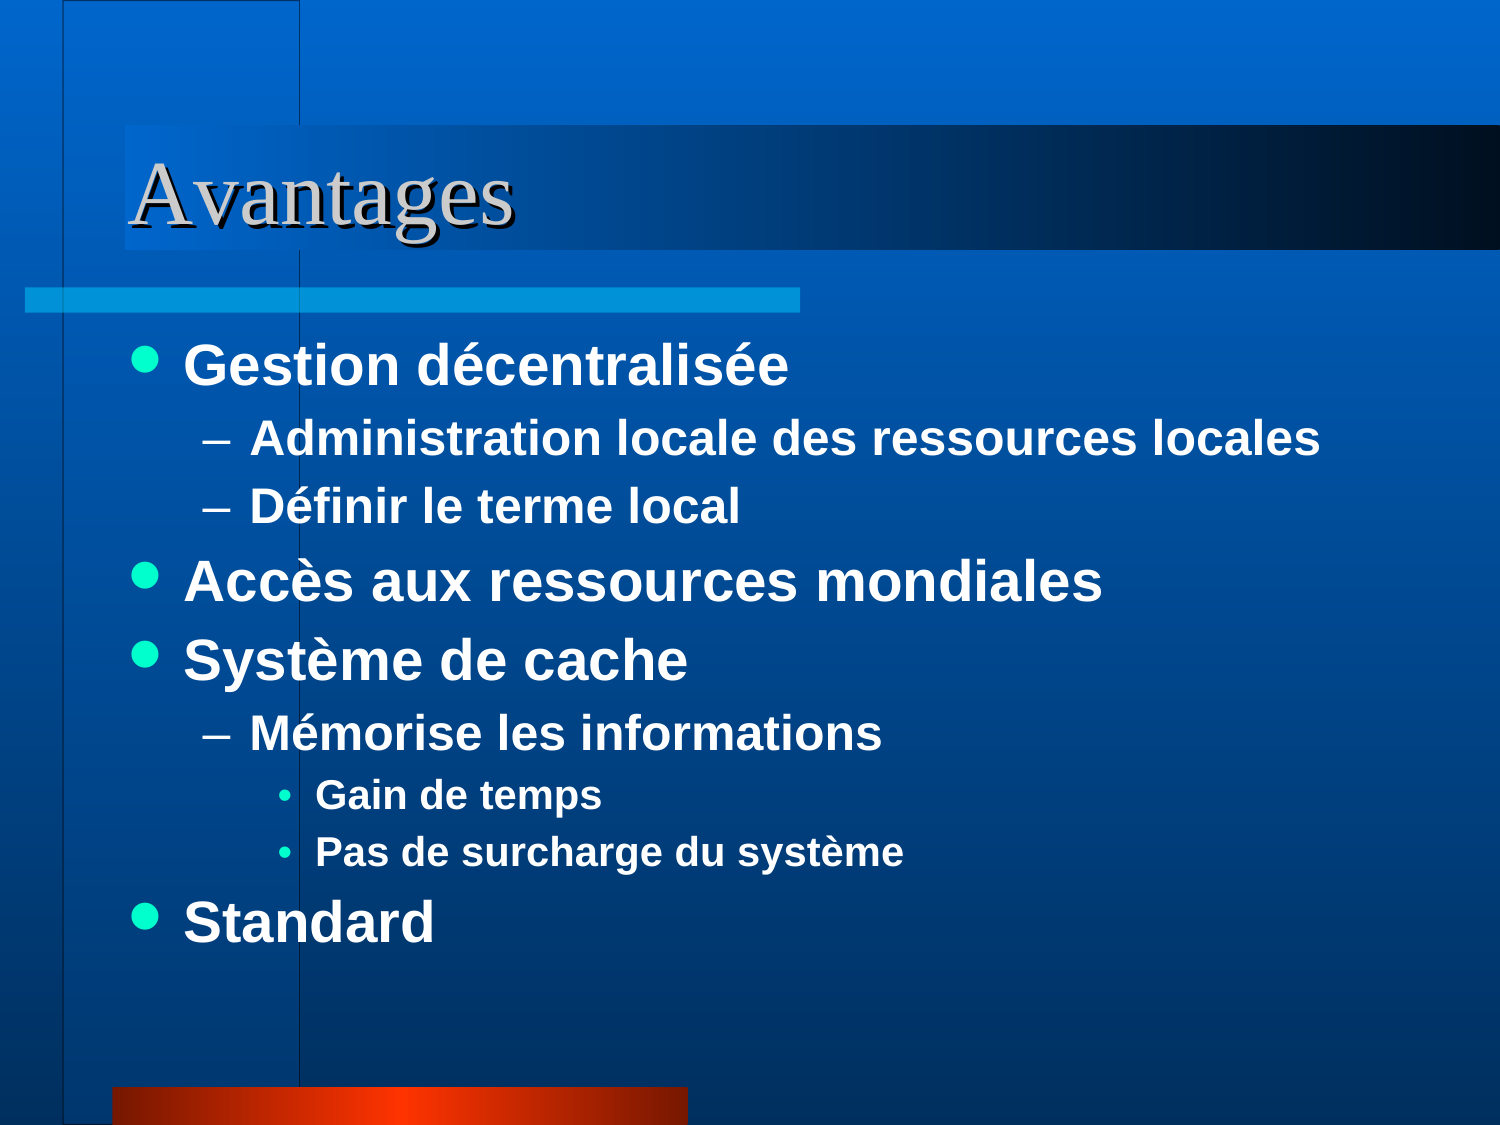

# Avantages
Gestion décentralisée
Administration locale des ressources locales
Définir le terme local
Accès aux ressources mondiales
Système de cache
Mémorise les informations
Gain de temps
Pas de surcharge du système
Standard